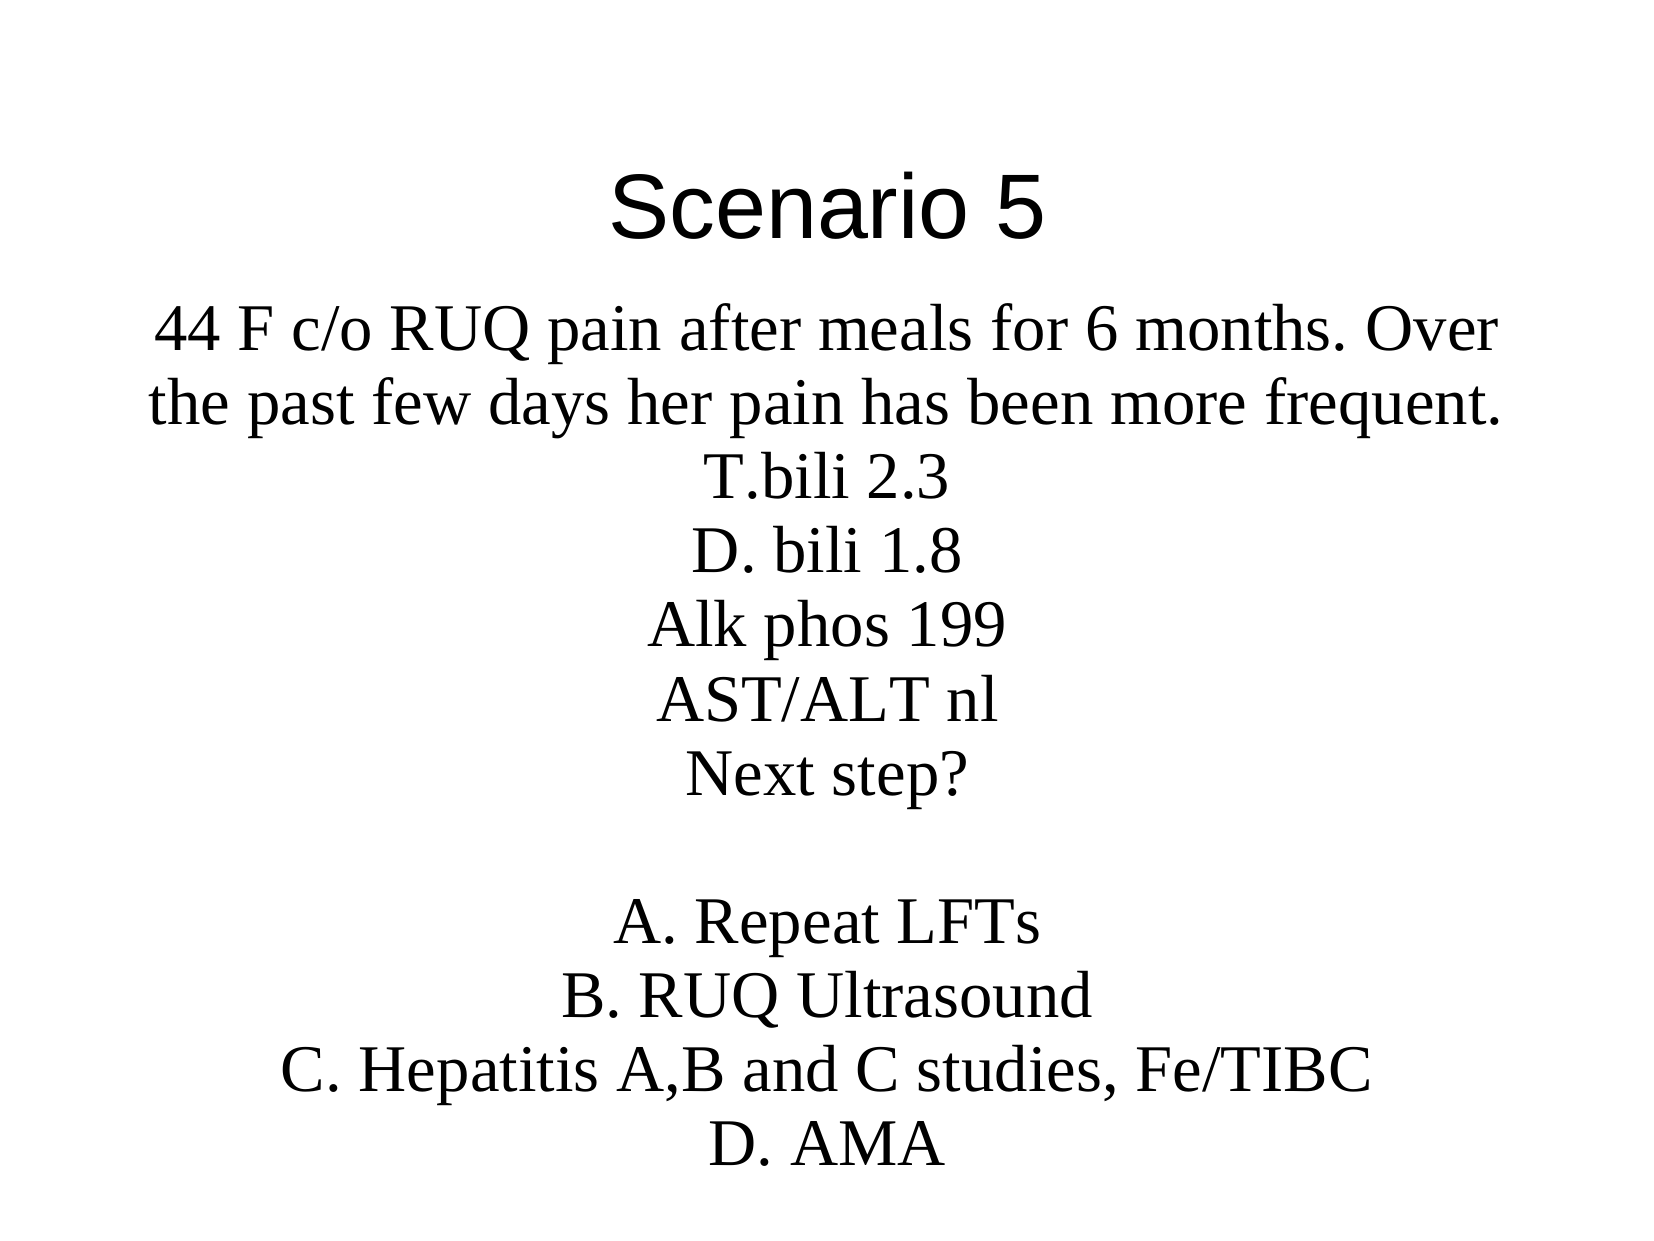

# Scenario 5
44 F c/o RUQ pain after meals for 6 months. Over the past few days her pain has been more frequent.
T.bili 2.3
D. bili 1.8
Alk phos 199
AST/ALT nl
Next step?
A. Repeat LFTs
B. RUQ Ultrasound
C. Hepatitis A,B and C studies, Fe/TIBC
D. AMA